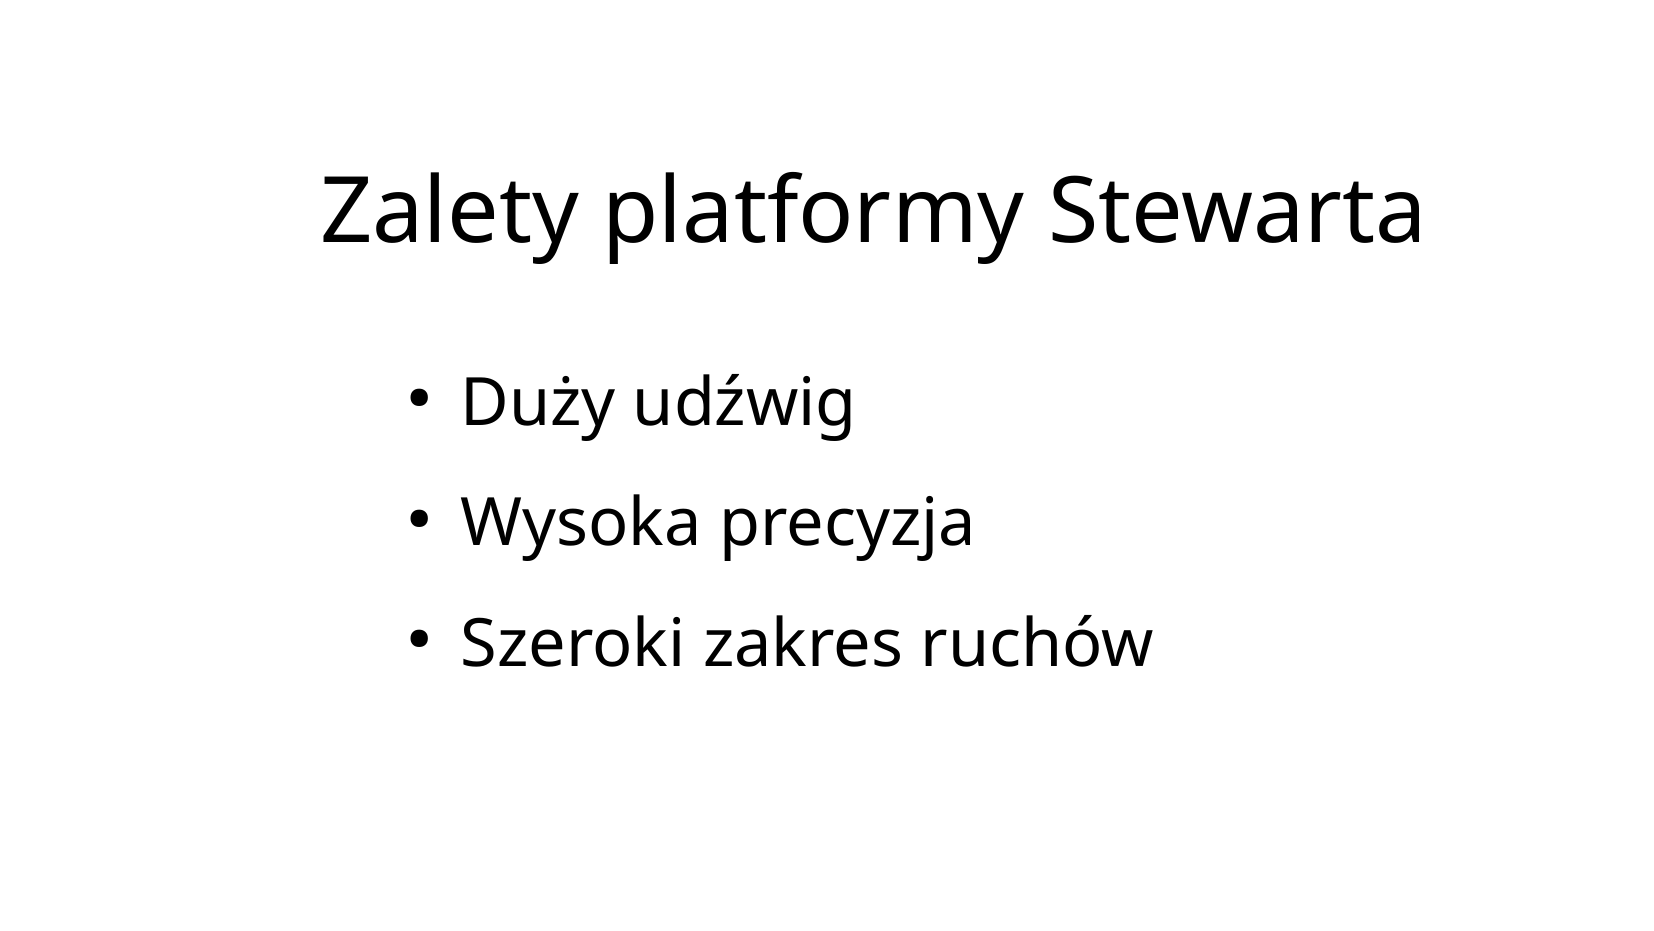

# Zalety platformy Stewarta
Duży udźwig
Wysoka precyzja
Szeroki zakres ruchów